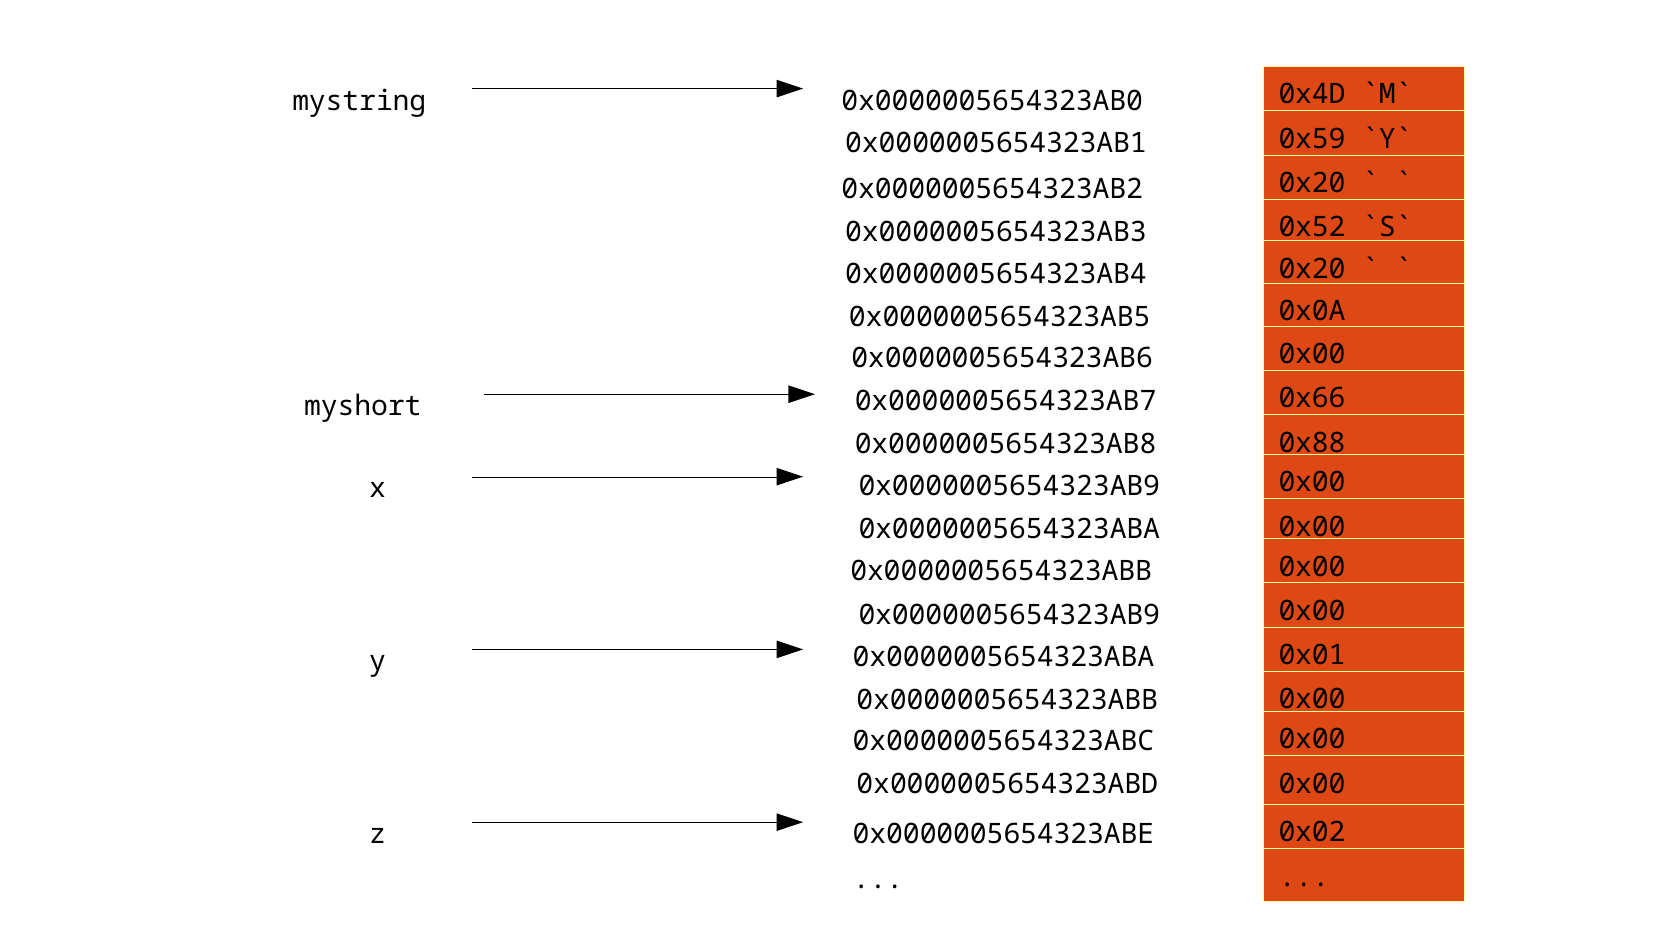

0x4D `M`
mystring
0x0000005654323AB0
0x59 `Y`
0x0000005654323AB1
0x20 ` `
0x0000005654323AB2
0x52 `S`
0x0000005654323AB3
0x20 ` `
0x0000005654323AB4
0x0A
0x0000005654323AB5
0x00
0x0000005654323AB6
0x66
0x0000005654323AB7
myshort
0x88
0x0000005654323AB8
0x00
0x0000005654323AB9
x
0x00
0x0000005654323ABA
0x00
0x0000005654323ABB
0x00
0x0000005654323AB9
0x01
0x0000005654323ABA
y
0x00
0x0000005654323ABB
0x00
0x0000005654323ABC
0x00
0x0000005654323ABD
0x02
z
0x0000005654323ABE
...
...